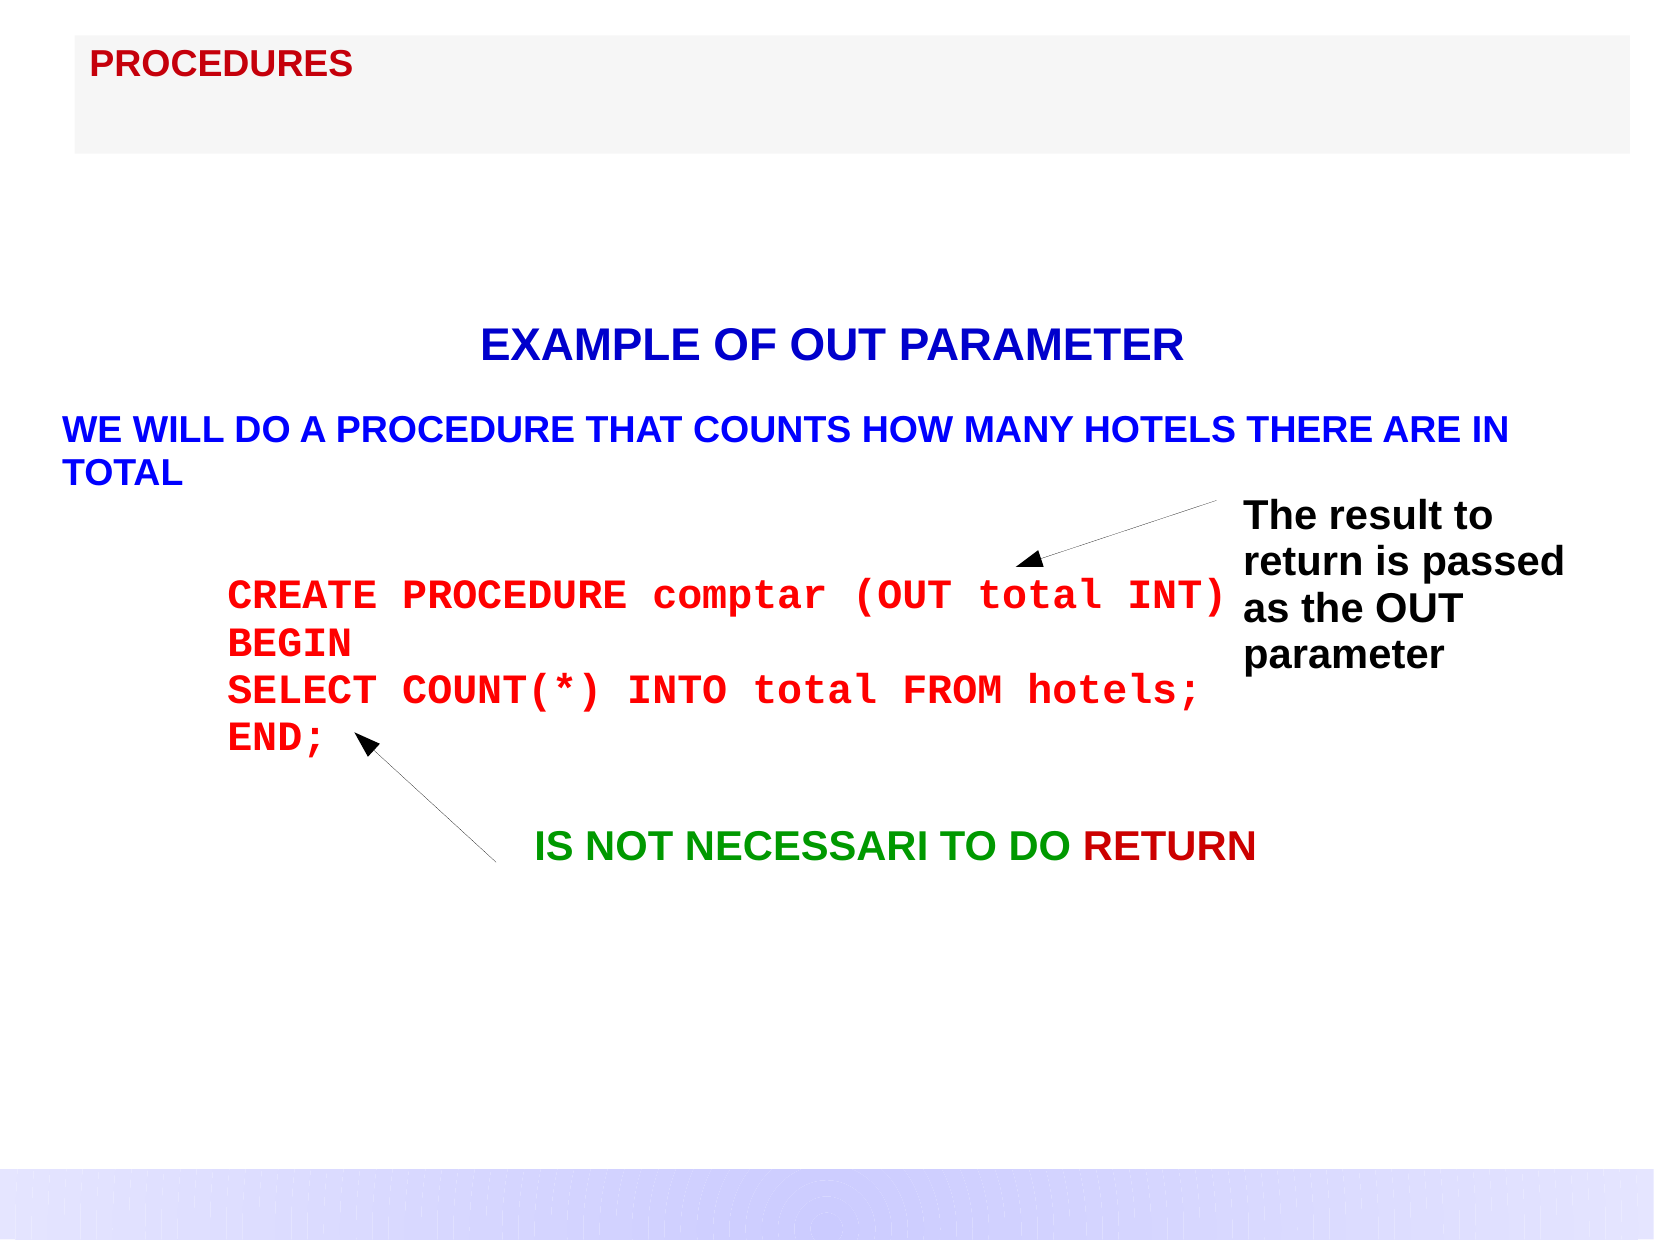

PROCEDURES
EXAMPLE OF OUT PARAMETER
WE WILL DO A PROCEDURE THAT COUNTS HOW MANY HOTELS THERE ARE IN TOTAL
The result to return is passed as the OUT parameter
CREATE PROCEDURE comptar (OUT total INT)
BEGIN
SELECT COUNT(*) INTO total FROM hotels;
END;
IS NOT NECESSARI TO DO RETURN